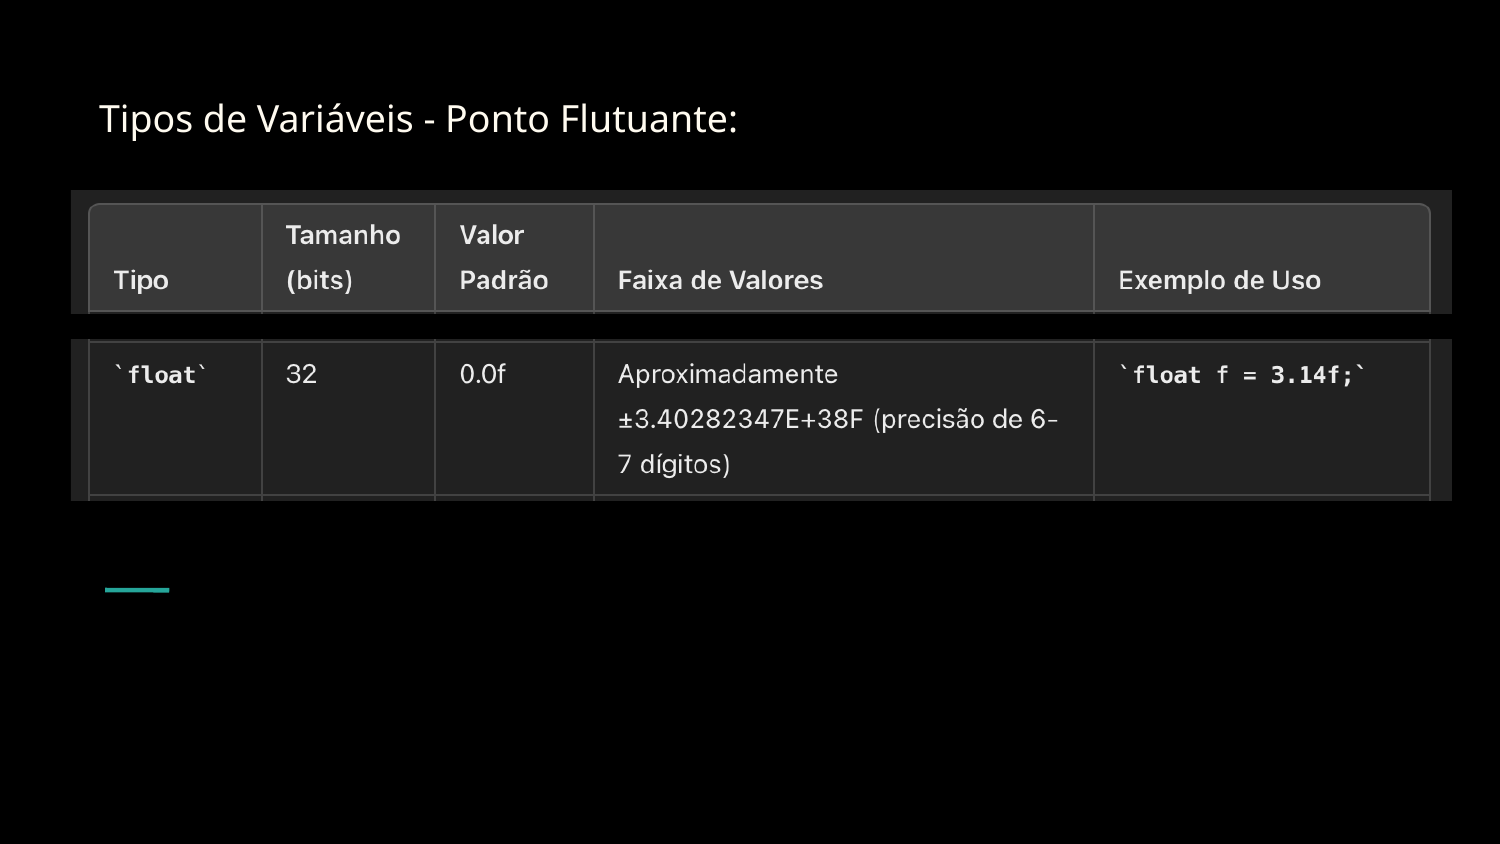

# Tipos de Variáveis - Ponto Flutuante:
float: Representa números de ponto flutuante de precisão simples. Deve-se usar f ao final do número.